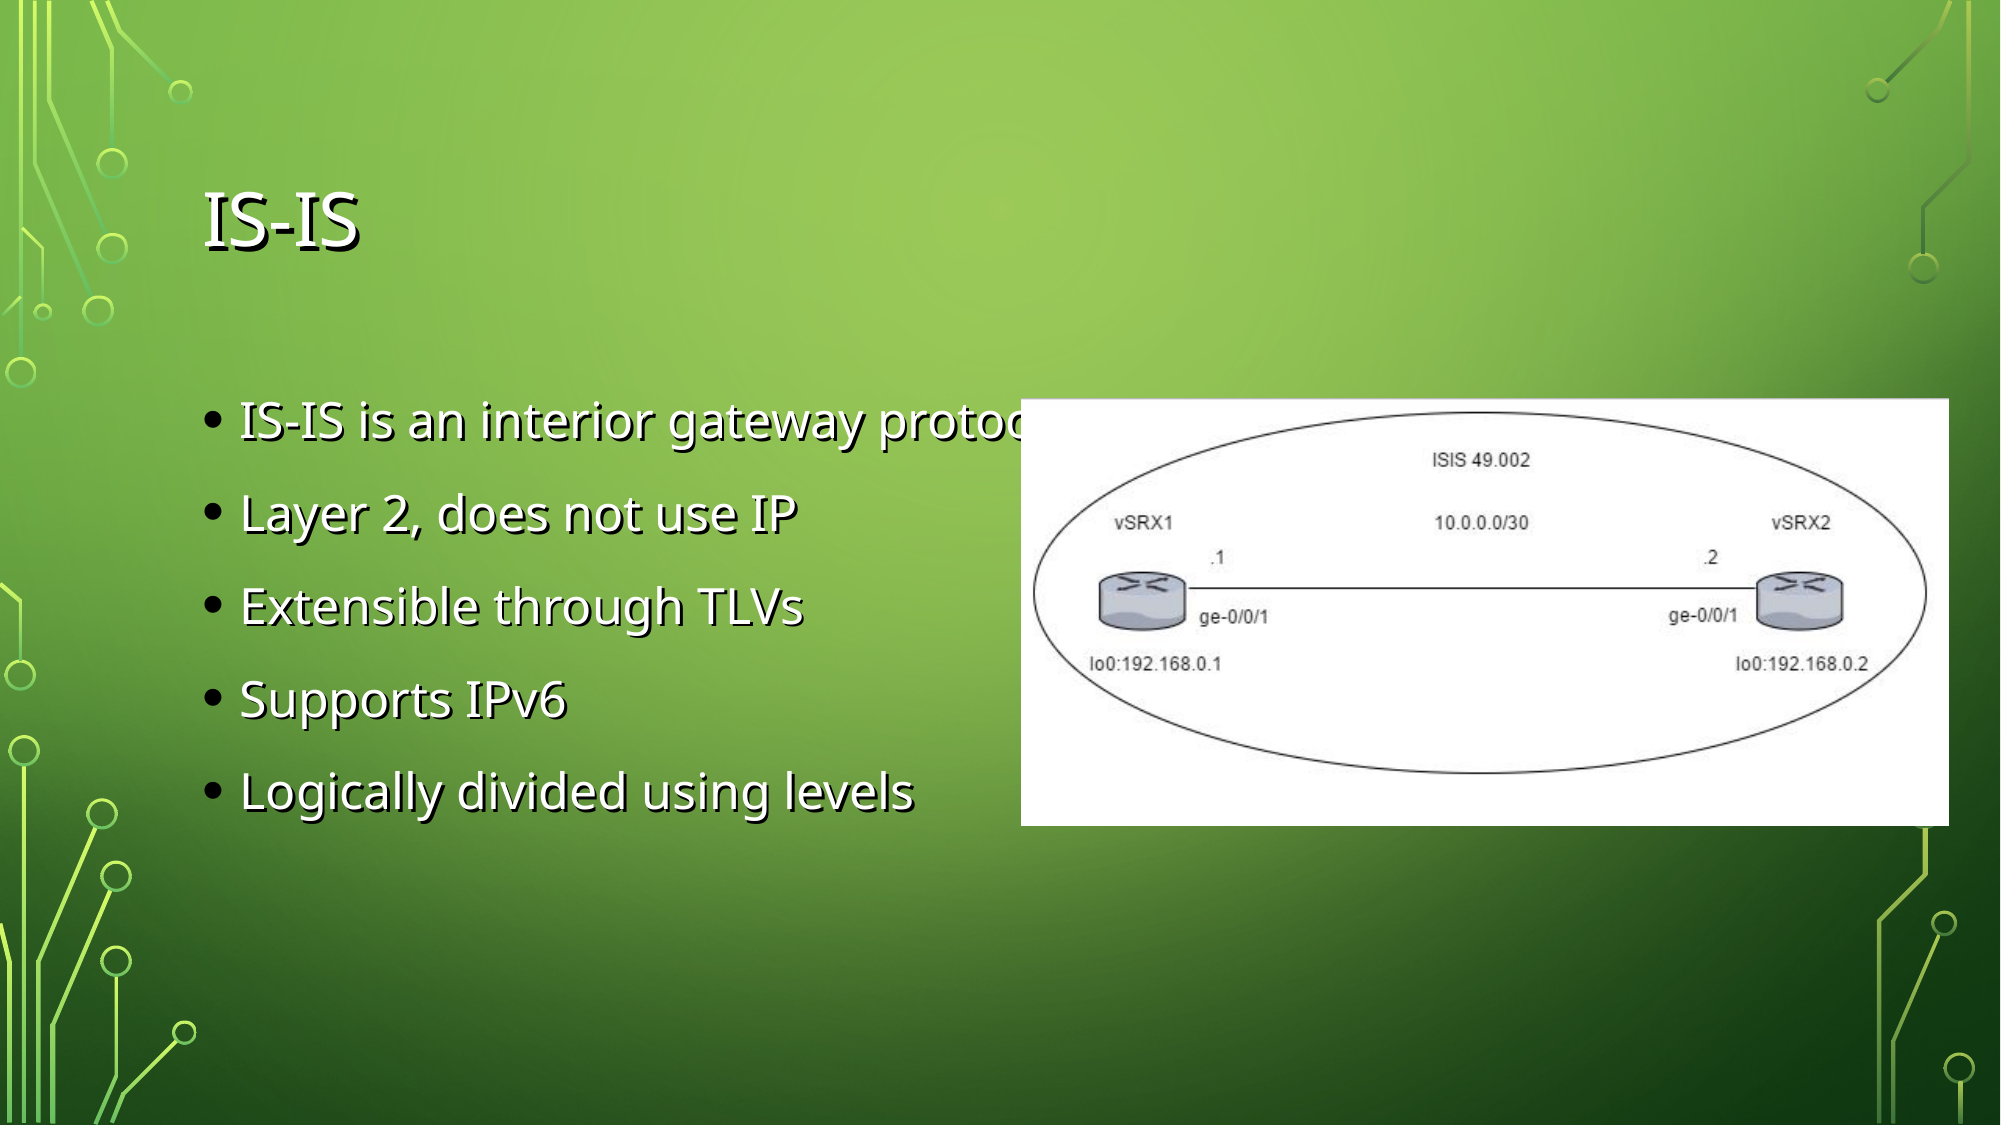

# Is-IS
IS-IS is an interior gateway protocol
Layer 2, does not use IP
Extensible through TLVs
Supports IPv6
Logically divided using levels